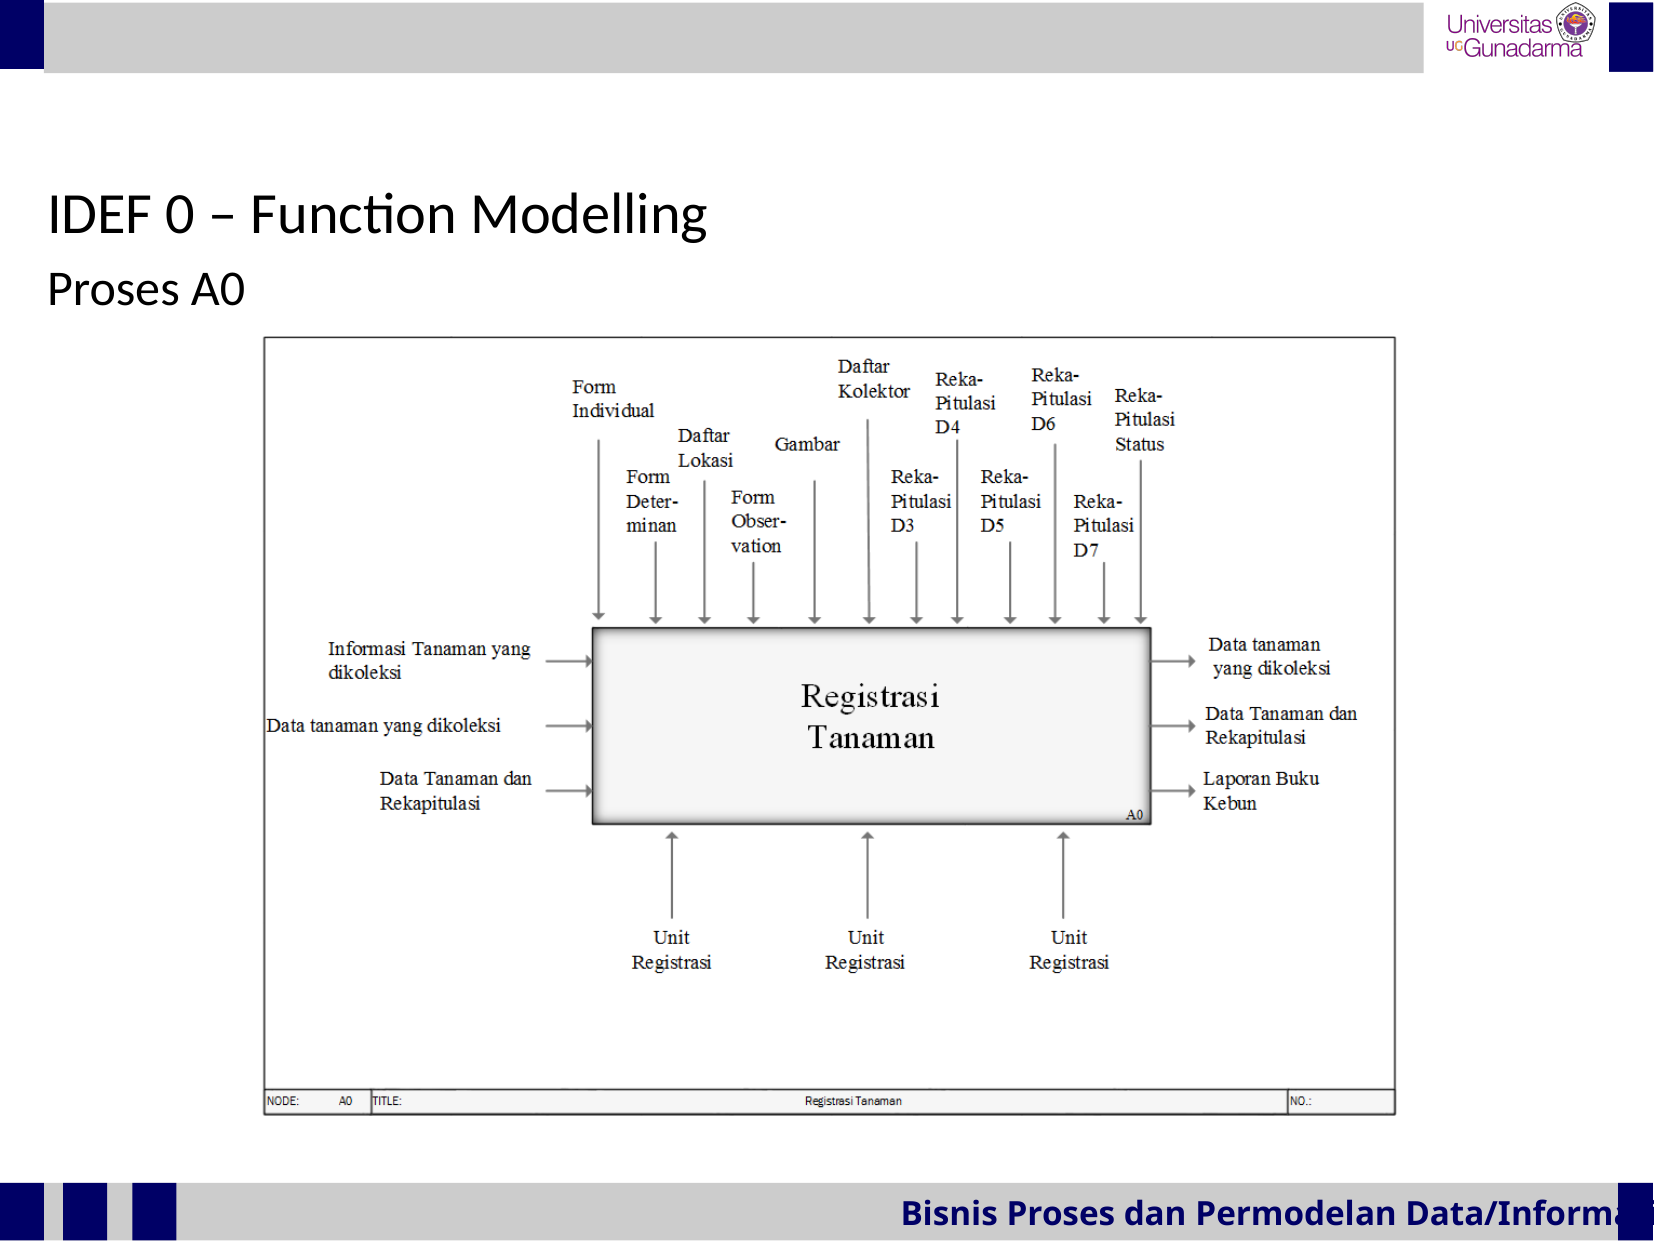

IDEF 0 – Function Modelling
Proses A0